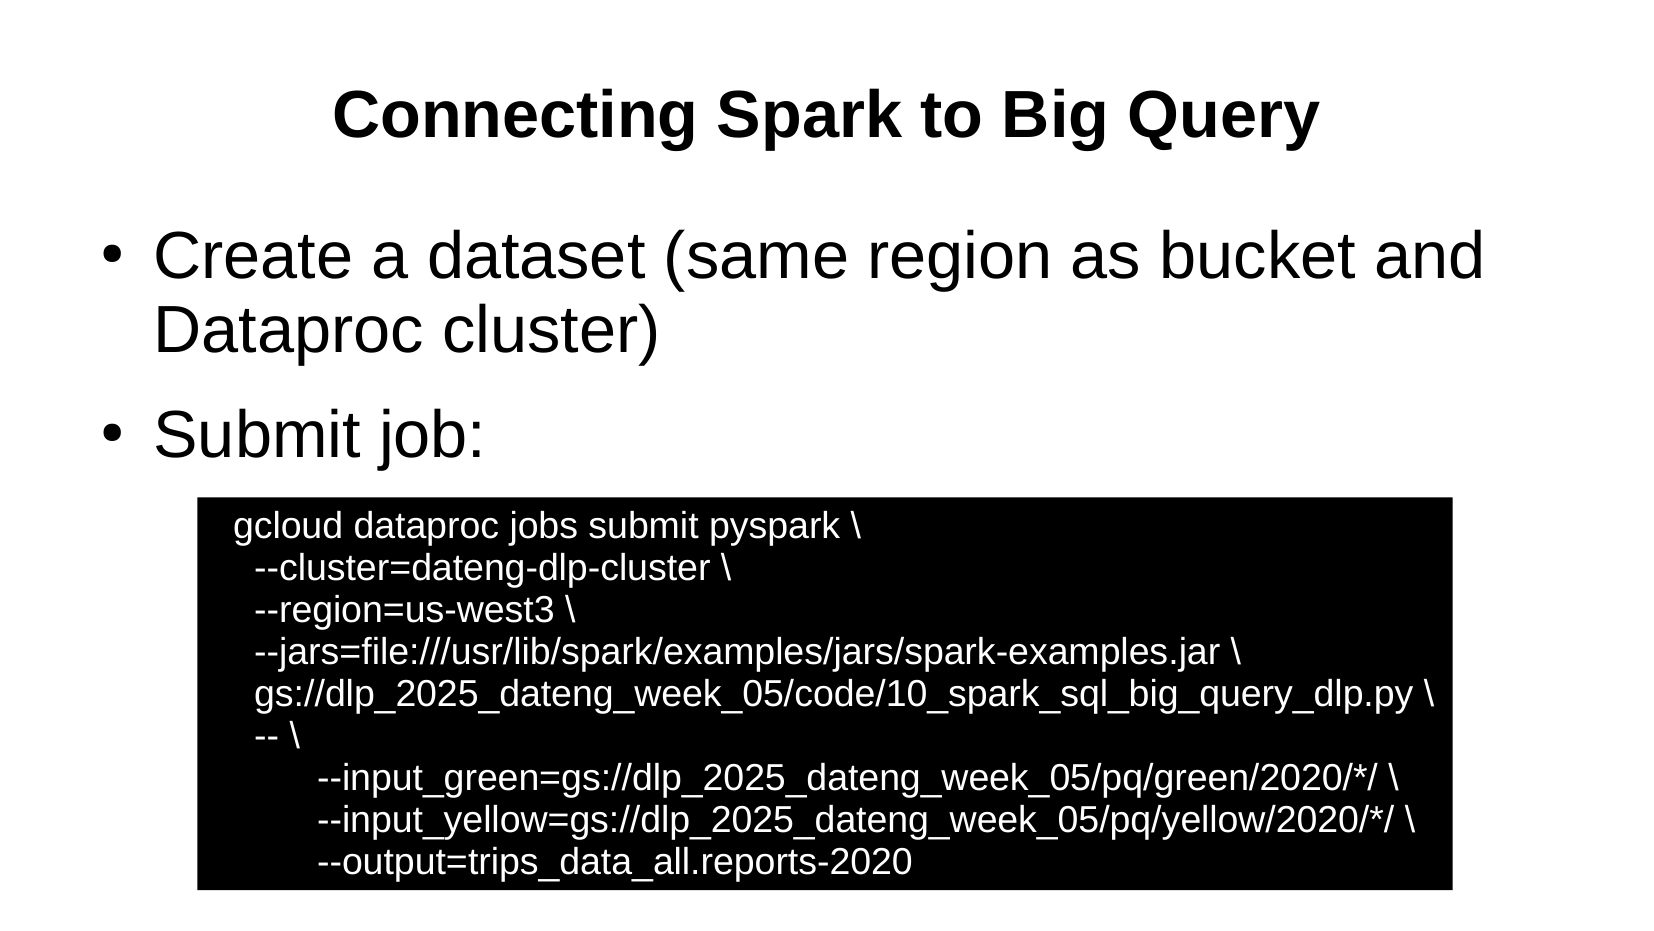

Connecting Spark to Big Query
# Create a dataset (same region as bucket and Dataproc cluster)
Submit job:
 gcloud dataproc jobs submit pyspark \
 --cluster=dateng-dlp-cluster \
 --region=us-west3 \
 --jars=file:///usr/lib/spark/examples/jars/spark-examples.jar \
 gs://dlp_2025_dateng_week_05/code/10_spark_sql_big_query_dlp.py \
 -- \
 --input_green=gs://dlp_2025_dateng_week_05/pq/green/2020/*/ \
 --input_yellow=gs://dlp_2025_dateng_week_05/pq/yellow/2020/*/ \
 --output=trips_data_all.reports-2020